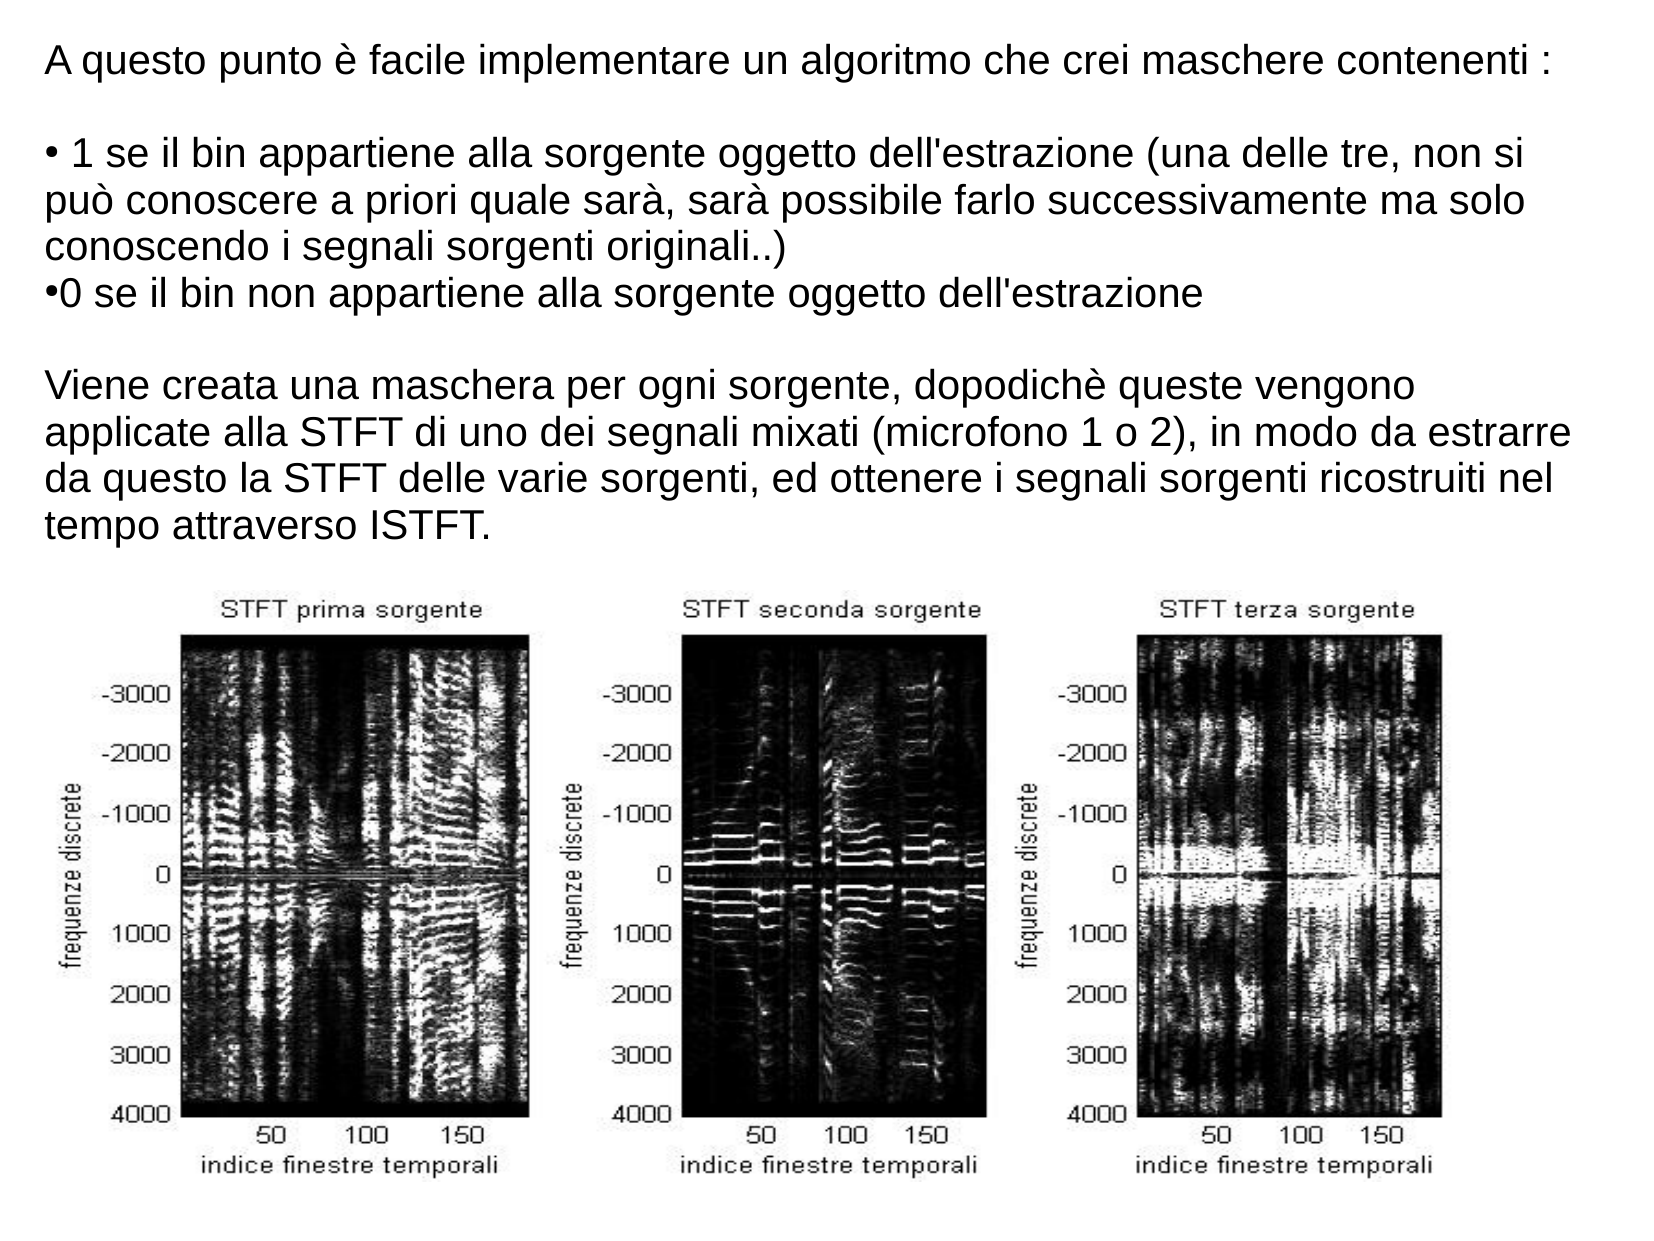

A questo punto è facile implementare un algoritmo che crei maschere contenenti :
 1 se il bin appartiene alla sorgente oggetto dell'estrazione (una delle tre, non si può conoscere a priori quale sarà, sarà possibile farlo successivamente ma solo conoscendo i segnali sorgenti originali..)
0 se il bin non appartiene alla sorgente oggetto dell'estrazione
Viene creata una maschera per ogni sorgente, dopodichè queste vengono applicate alla STFT di uno dei segnali mixati (microfono 1 o 2), in modo da estrarre da questo la STFT delle varie sorgenti, ed ottenere i segnali sorgenti ricostruiti nel tempo attraverso ISTFT.